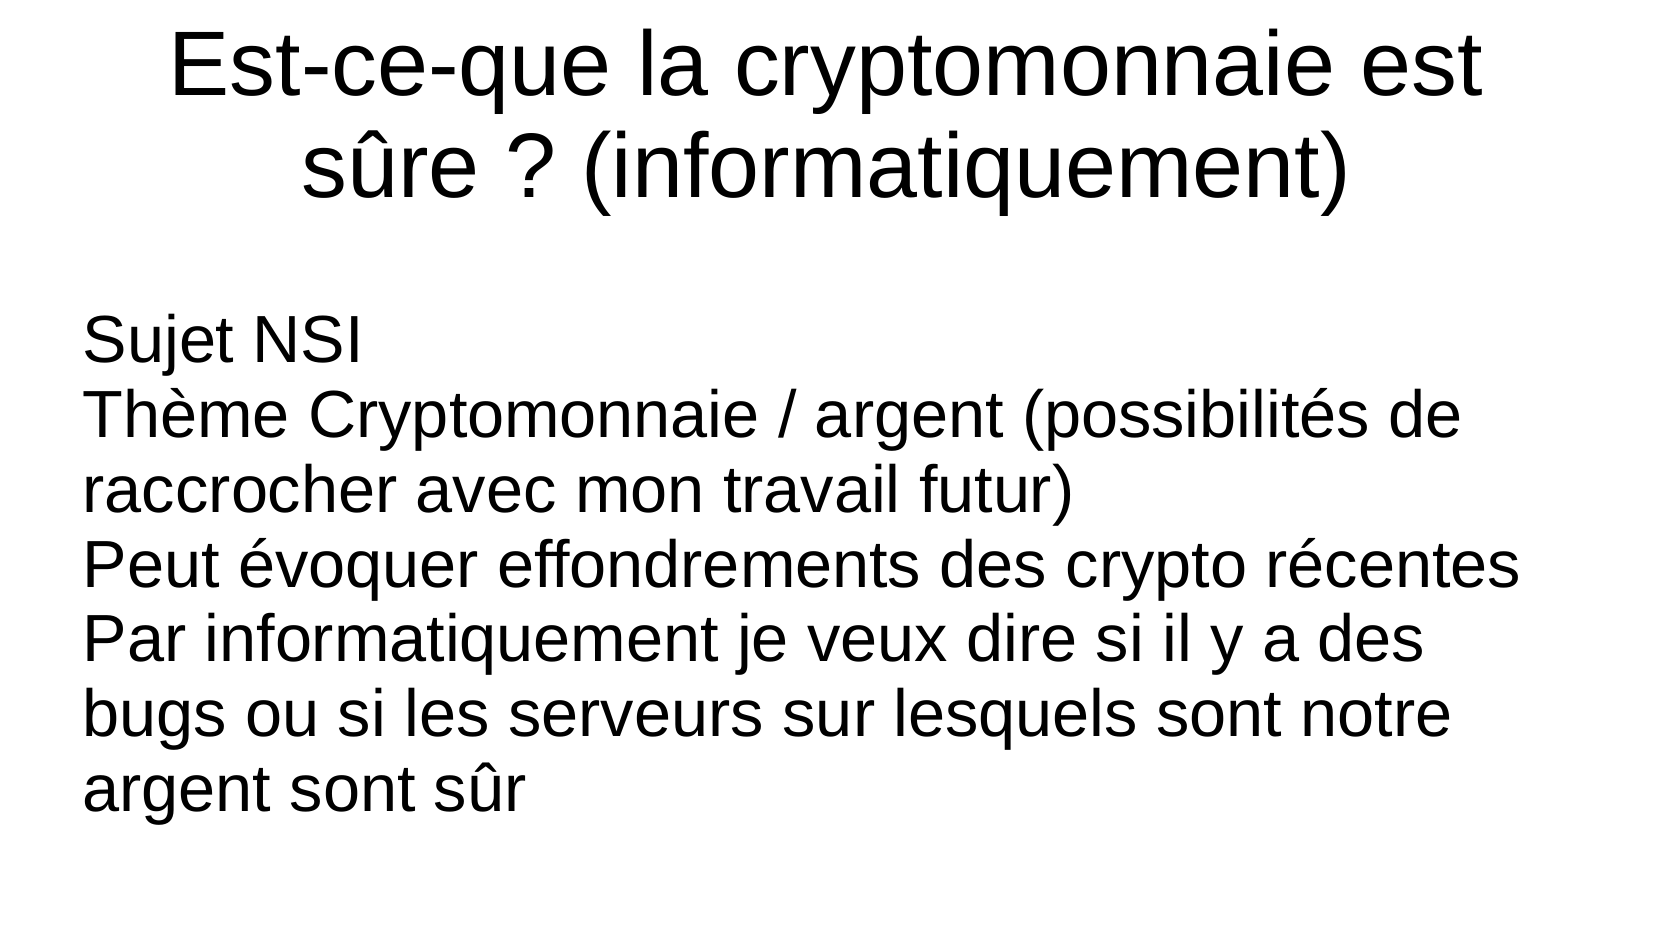

# Est-ce-que la cryptomonnaie est sûre ? (informatiquement)
Sujet NSI
Thème Cryptomonnaie / argent (possibilités de raccrocher avec mon travail futur)
Peut évoquer effondrements des crypto récentes
Par informatiquement je veux dire si il y a des bugs ou si les serveurs sur lesquels sont notre argent sont sûr